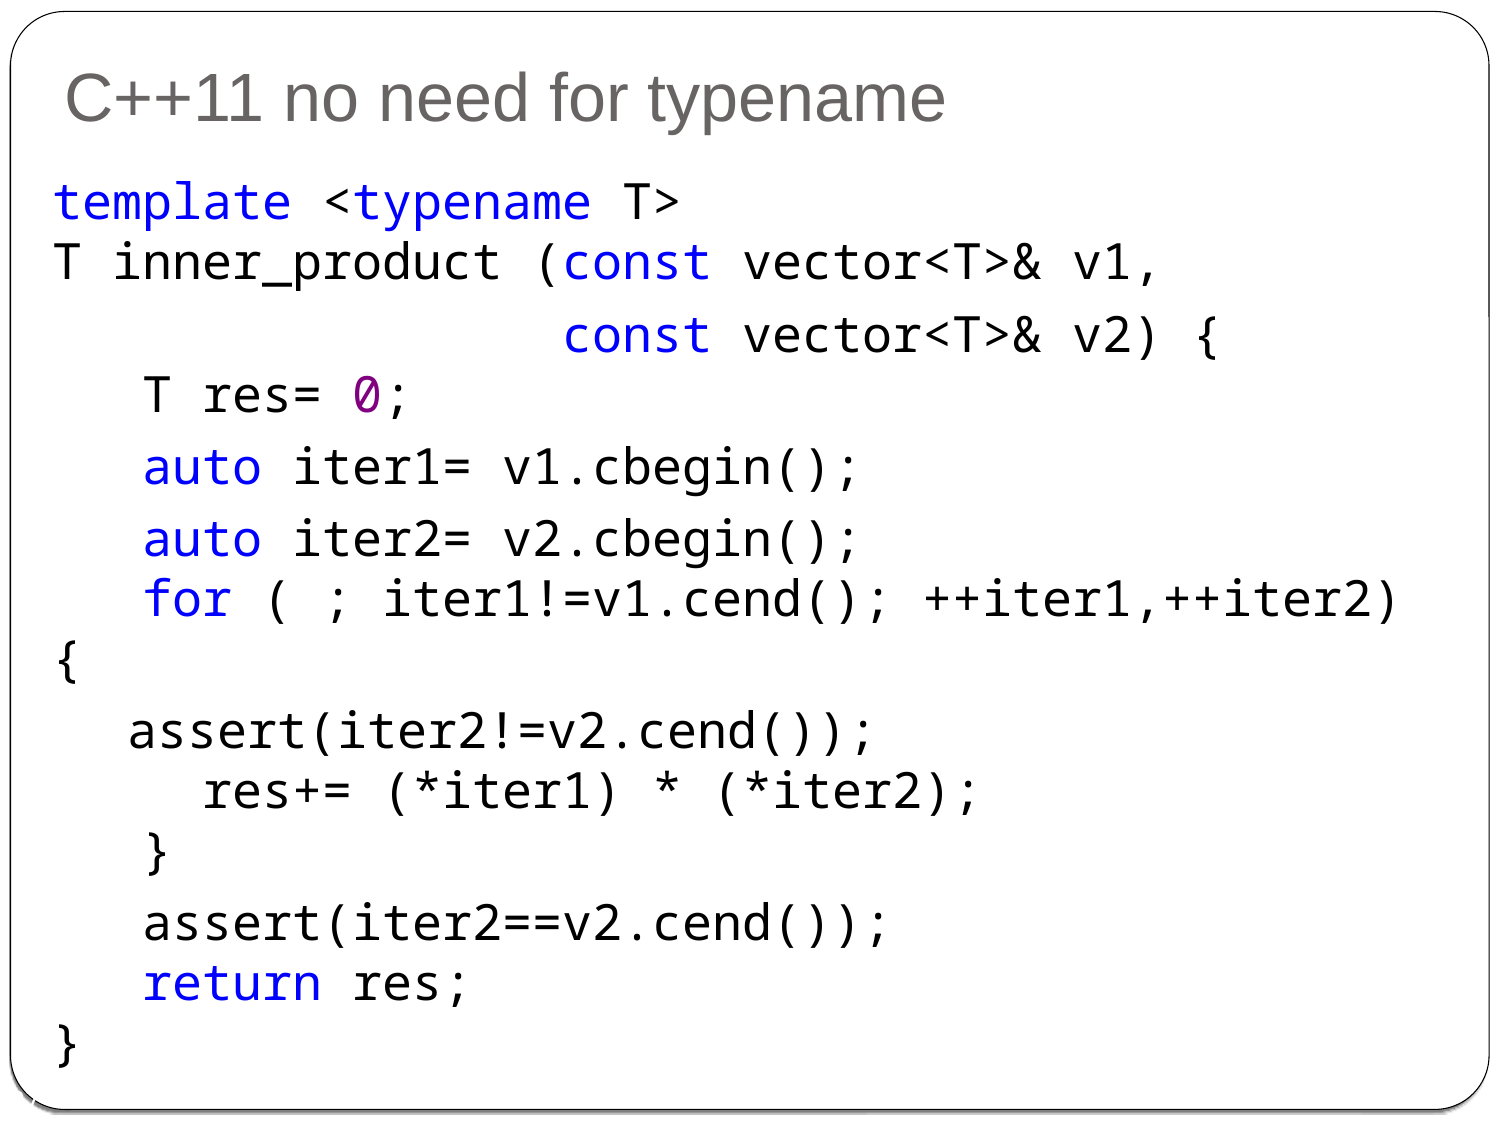

# C++11 no need for typename
template <typename T>
T inner_product (const vector<T>& v1,
 const vector<T>& v2) {
   T res= 0;
 auto iter1= v1.cbegin();
 auto iter2= v2.cbegin();
   for ( ; iter1!=v1.cend(); ++iter1,++iter2) {
	assert(iter2!=v2.cend());
    	res+= (*iter1) * (*iter2);
   }
 assert(iter2==v2.cend());
   return res;
}